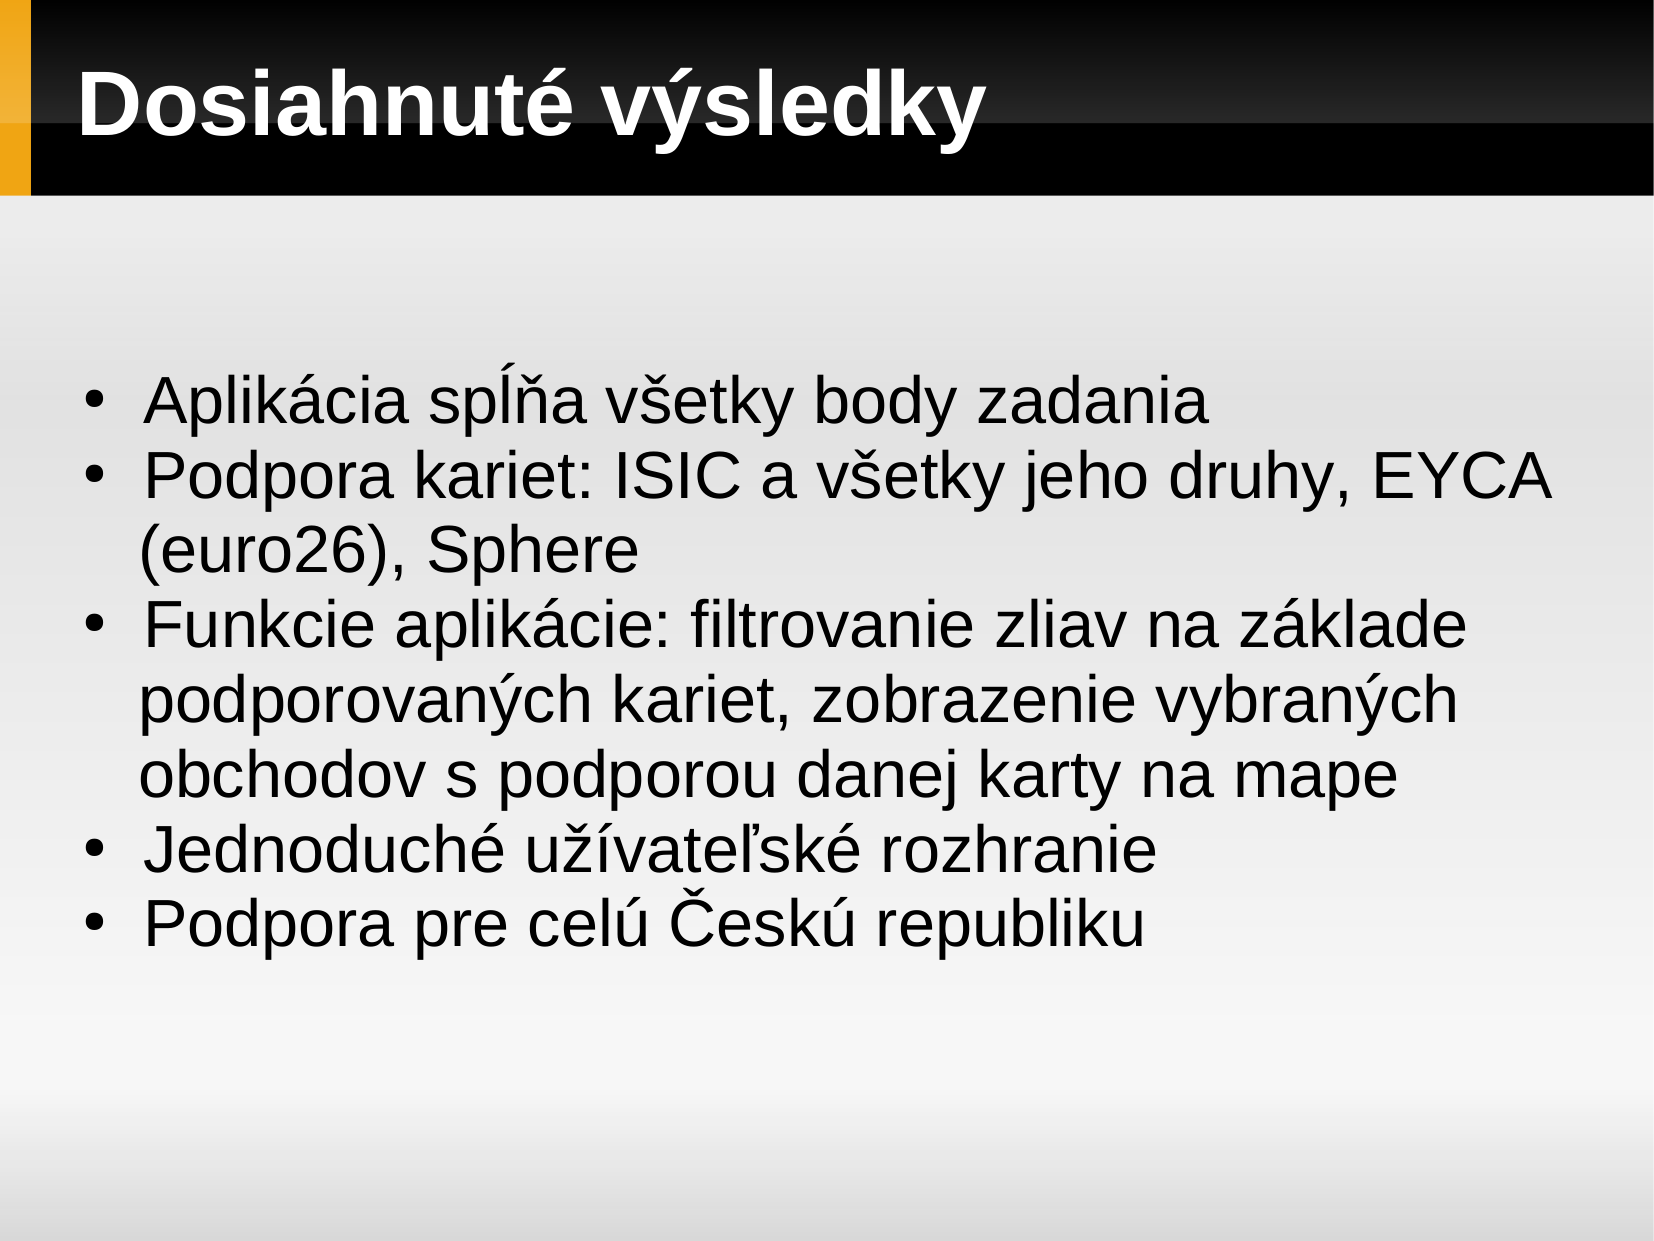

# Dosiahnuté výsledky
 Aplikácia spĺňa všetky body zadania
 Podpora kariet: ISIC a všetky jeho druhy, EYCA (euro26), Sphere
 Funkcie aplikácie: filtrovanie zliav na základe podporovaných kariet, zobrazenie vybraných obchodov s podporou danej karty na mape
 Jednoduché užívateľské rozhranie
 Podpora pre celú Českú republiku